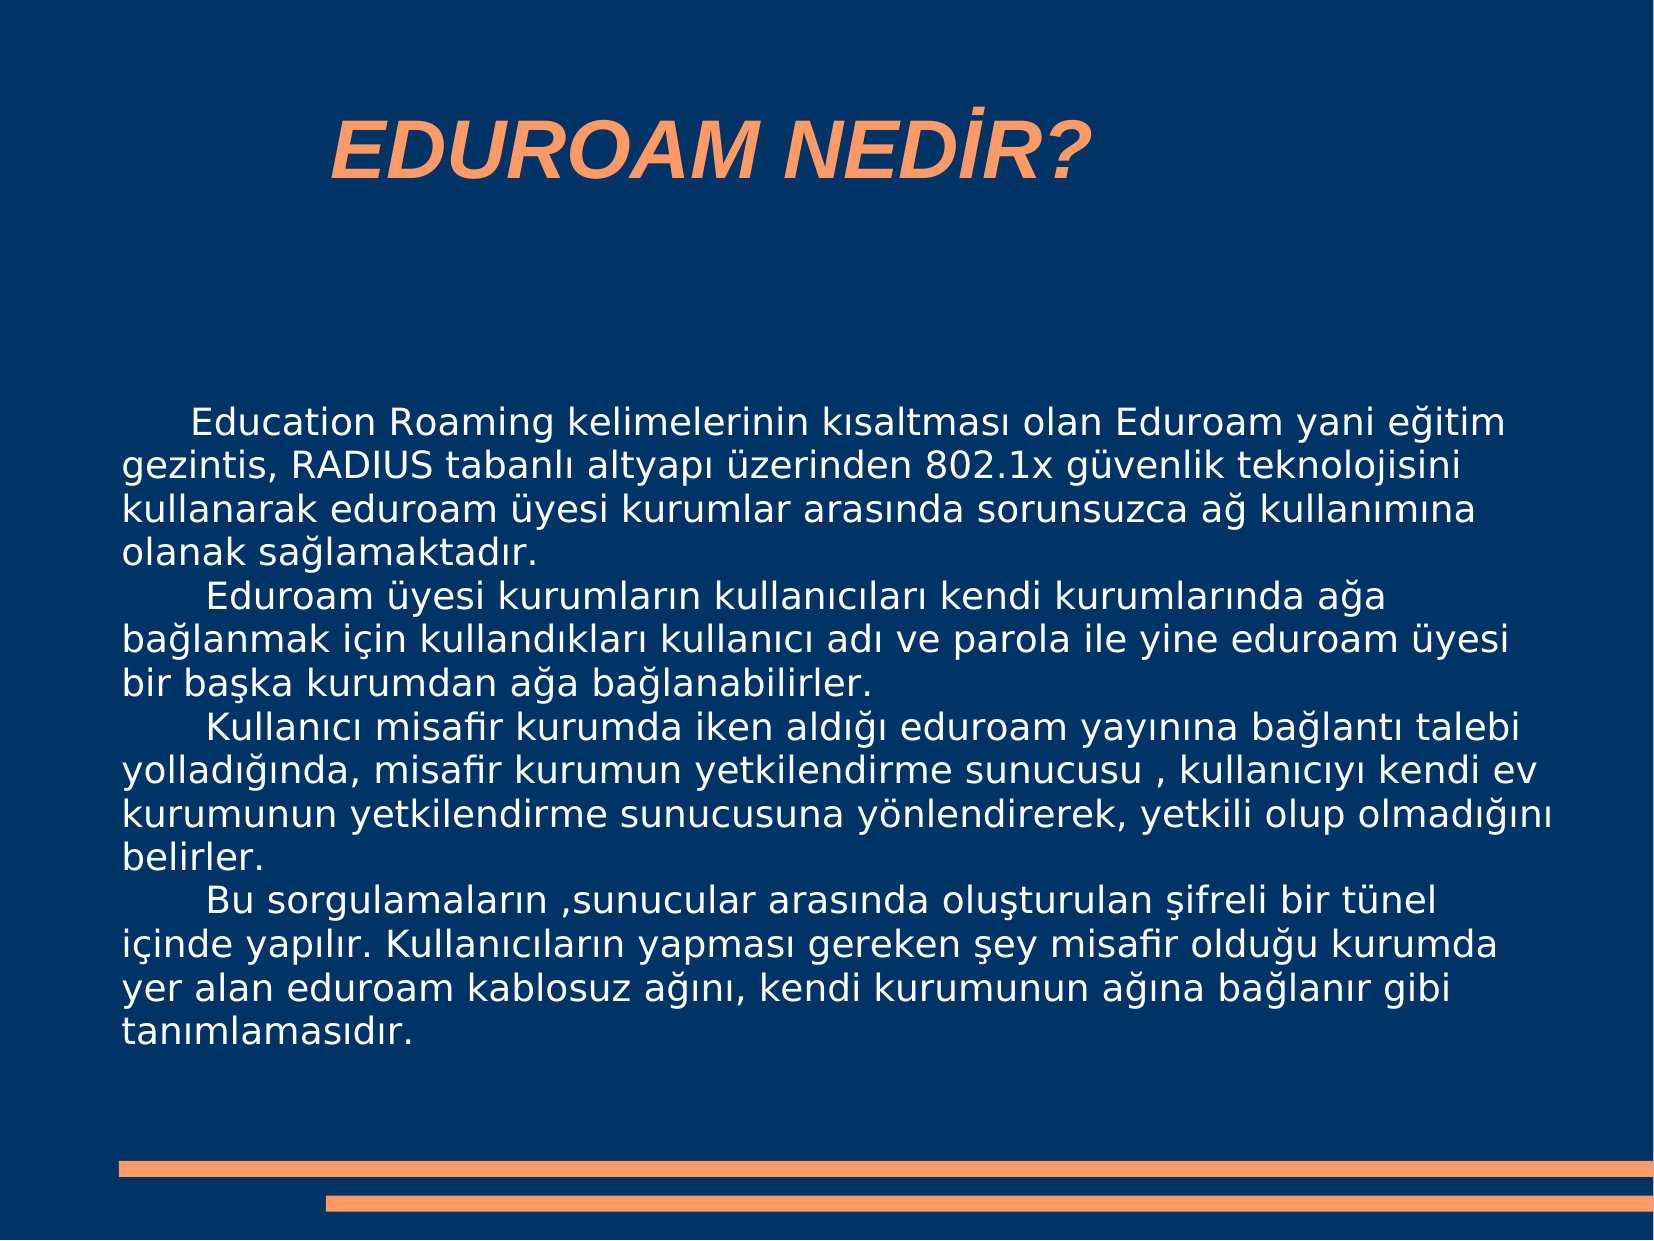

# EDUROAM NEDİR?
 Education Roaming kelimelerinin kısaltması olan Eduroam yani eğitim gezintis, RADIUS tabanlı altyapı üzerinden 802.1x güvenlik teknolojisini kullanarak eduroam üyesi kurumlar arasında sorunsuzca ağ kullanımına olanak sağlamaktadır.
 Eduroam üyesi kurumların kullanıcıları kendi kurumlarında ağa bağlanmak için kullandıkları kullanıcı adı ve parola ile yine eduroam üyesi bir başka kurumdan ağa bağlanabilirler.
 Kullanıcı misafir kurumda iken aldığı eduroam yayınına bağlantı talebi yolladığında, misafir kurumun yetkilendirme sunucusu , kullanıcıyı kendi ev kurumunun yetkilendirme sunucusuna yönlendirerek, yetkili olup olmadığını belirler.
 Bu sorgulamaların ,sunucular arasında oluşturulan şifreli bir tünel içinde yapılır. Kullanıcıların yapması gereken şey misafir olduğu kurumda yer alan eduroam kablosuz ağını, kendi kurumunun ağına bağlanır gibi tanımlamasıdır.